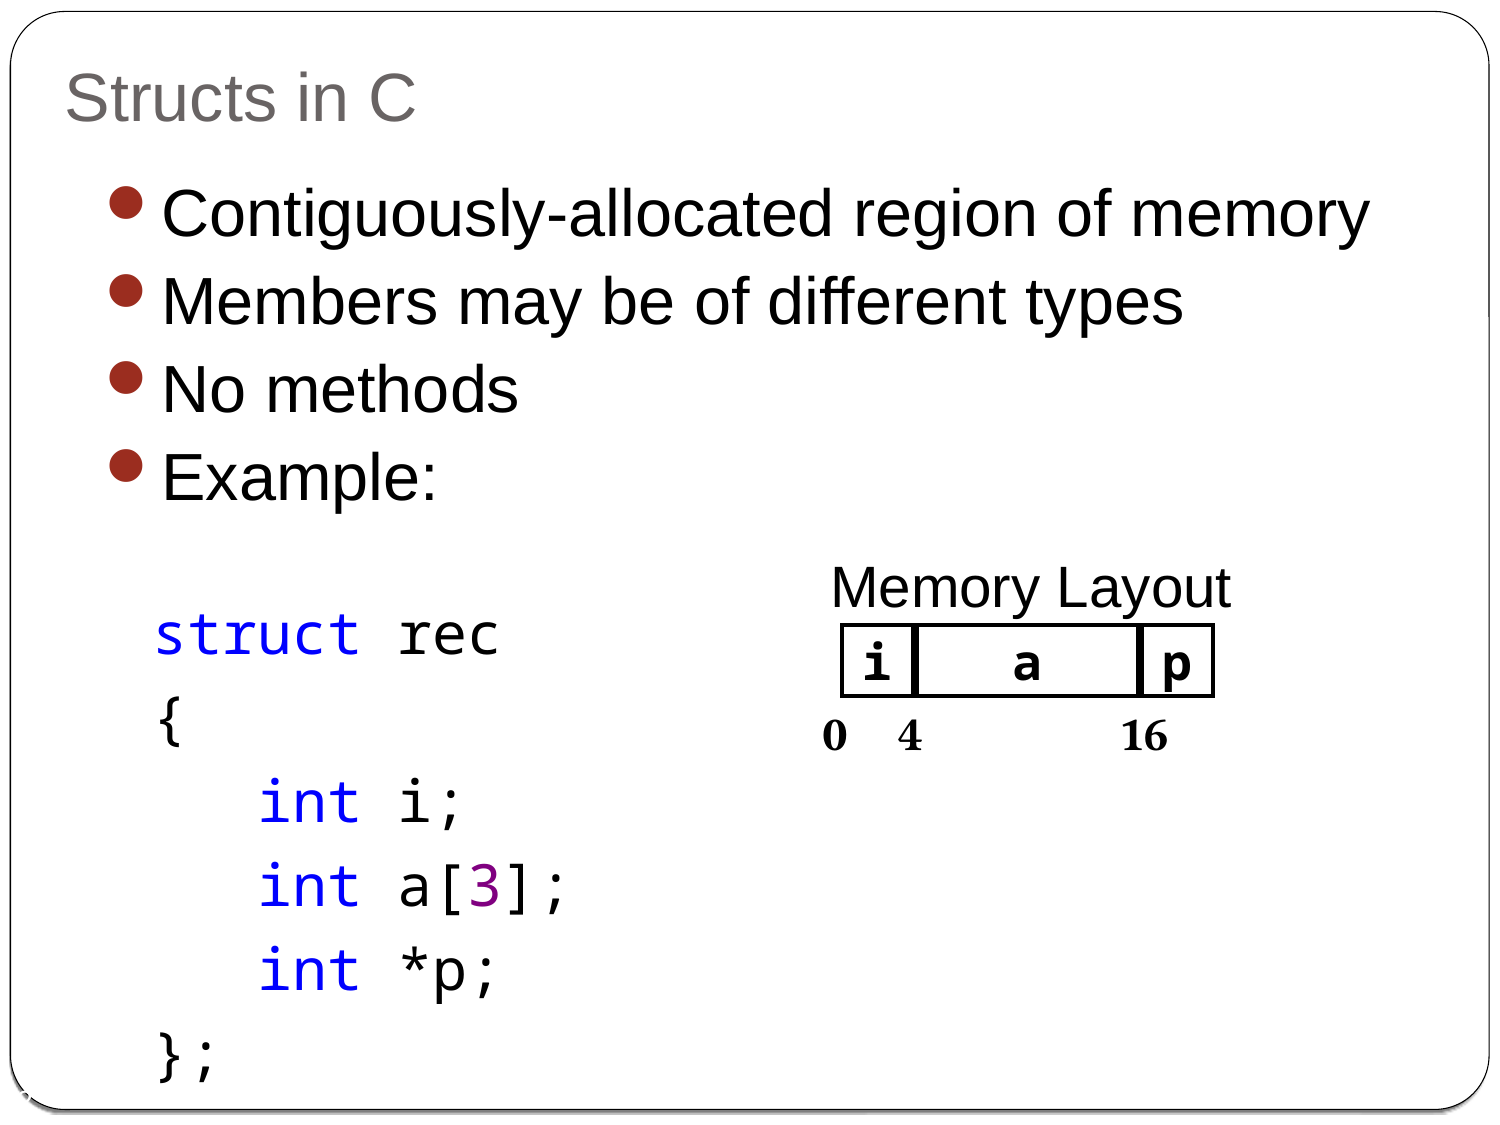

# Structs in C
Contiguously-allocated region of memory
Members may be of different types
No methods
Example:
Memory Layout
struct rec
{
   int i;
   int a[3];
   int *p;
};
i
a
p
0
4
16